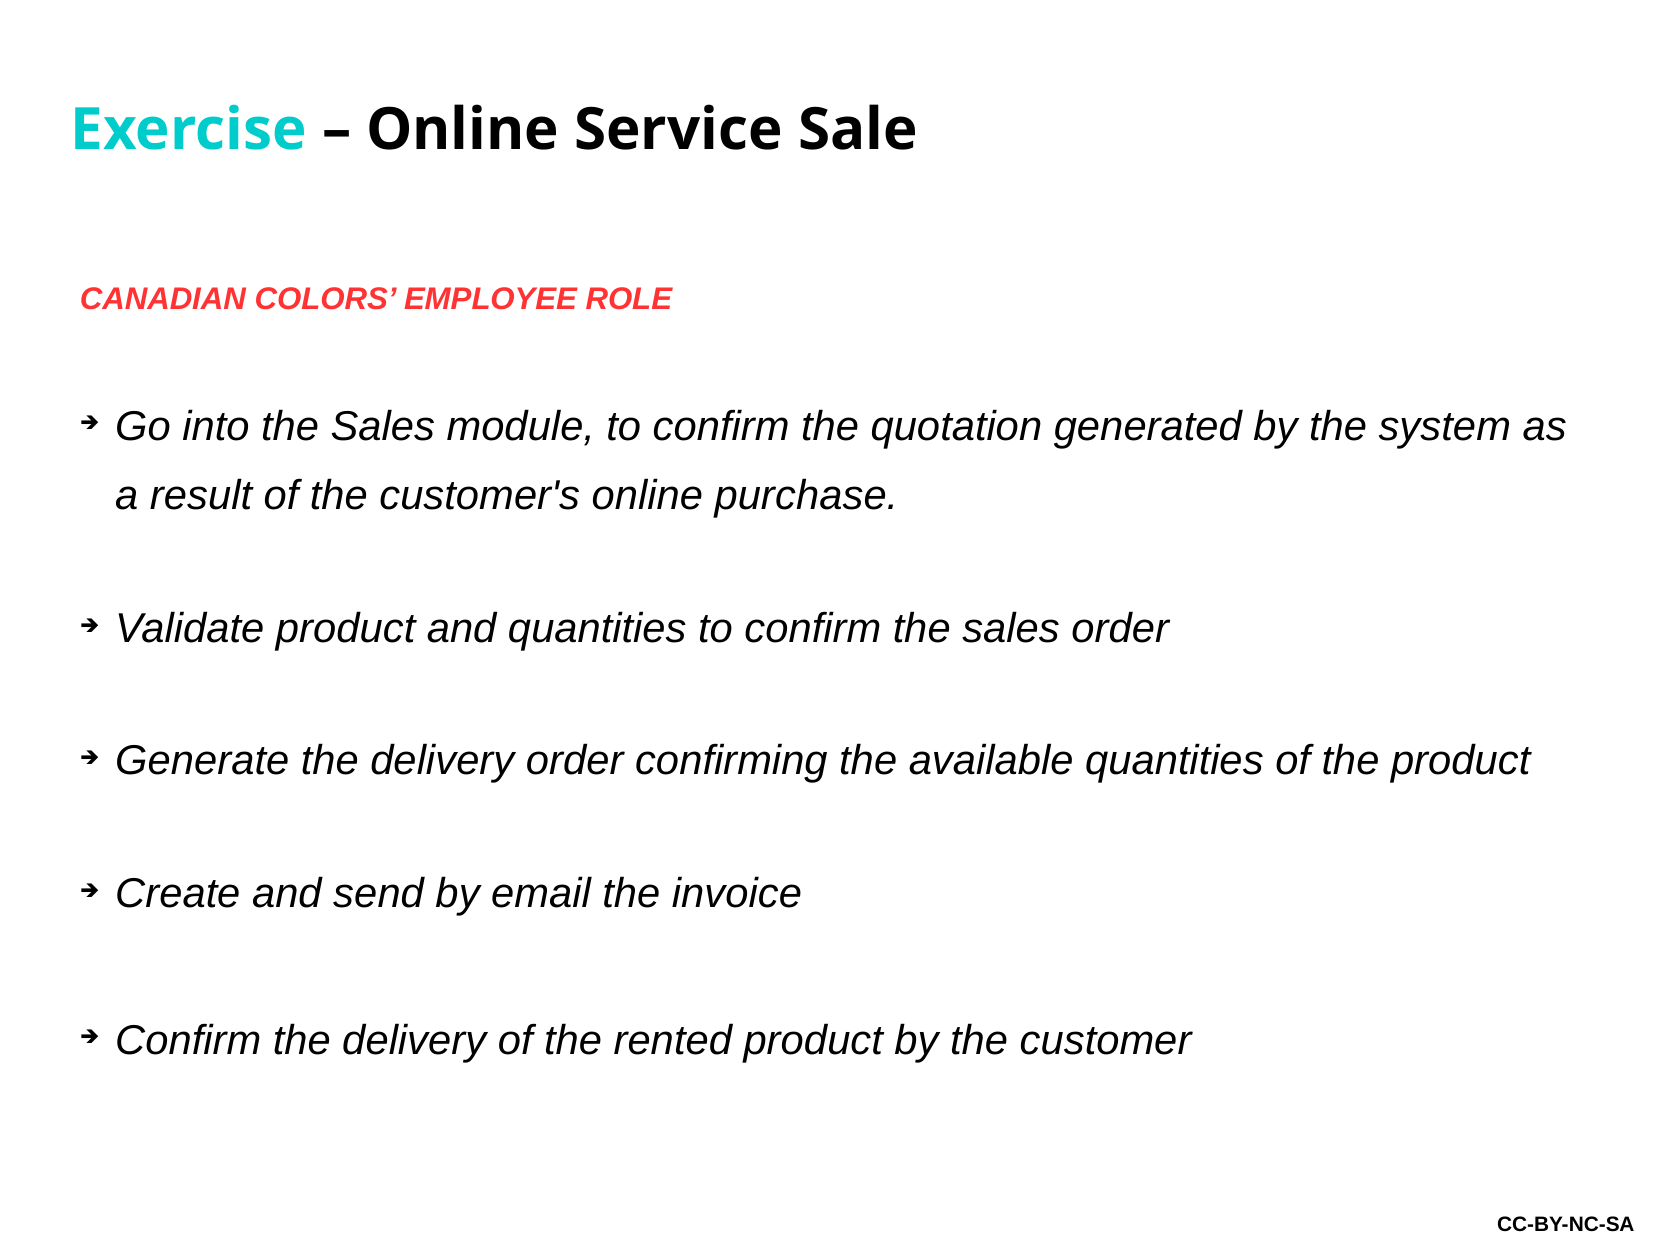

# Exercise – Online Service Sale
CANADIAN COLORS’ EMPLOYEE ROLE
Go into the Sales module, to confirm the quotation generated by the system as a result of the customer's online purchase.
Validate product and quantities to confirm the sales order
Generate the delivery order confirming the available quantities of the product
Create and send by email the invoice
Confirm the delivery of the rented product by the customer
CC-BY-NC-SA